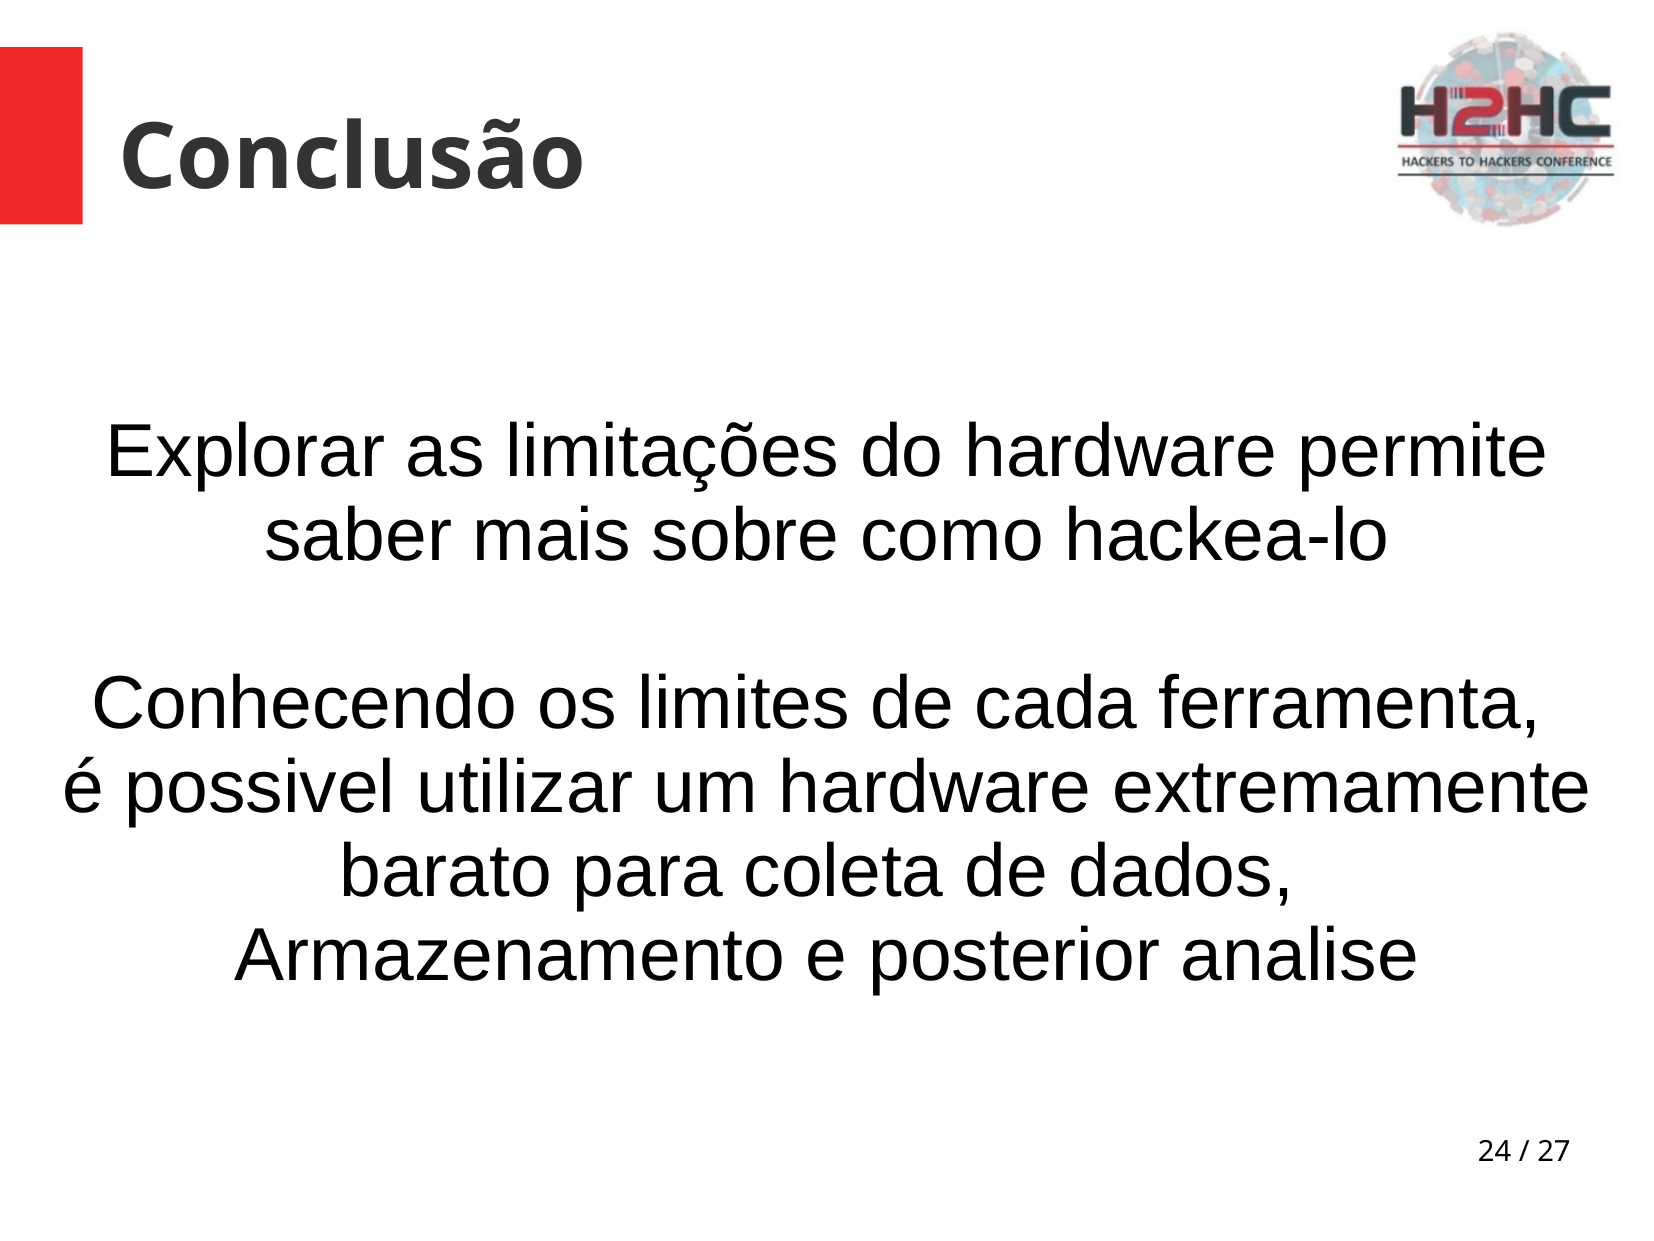

# Conclusão
Explorar as limitações do hardware permite saber mais sobre como hackea-lo
Conhecendo os limites de cada ferramenta,
é possivel utilizar um hardware extremamente barato para coleta de dados,
Armazenamento e posterior analise
24